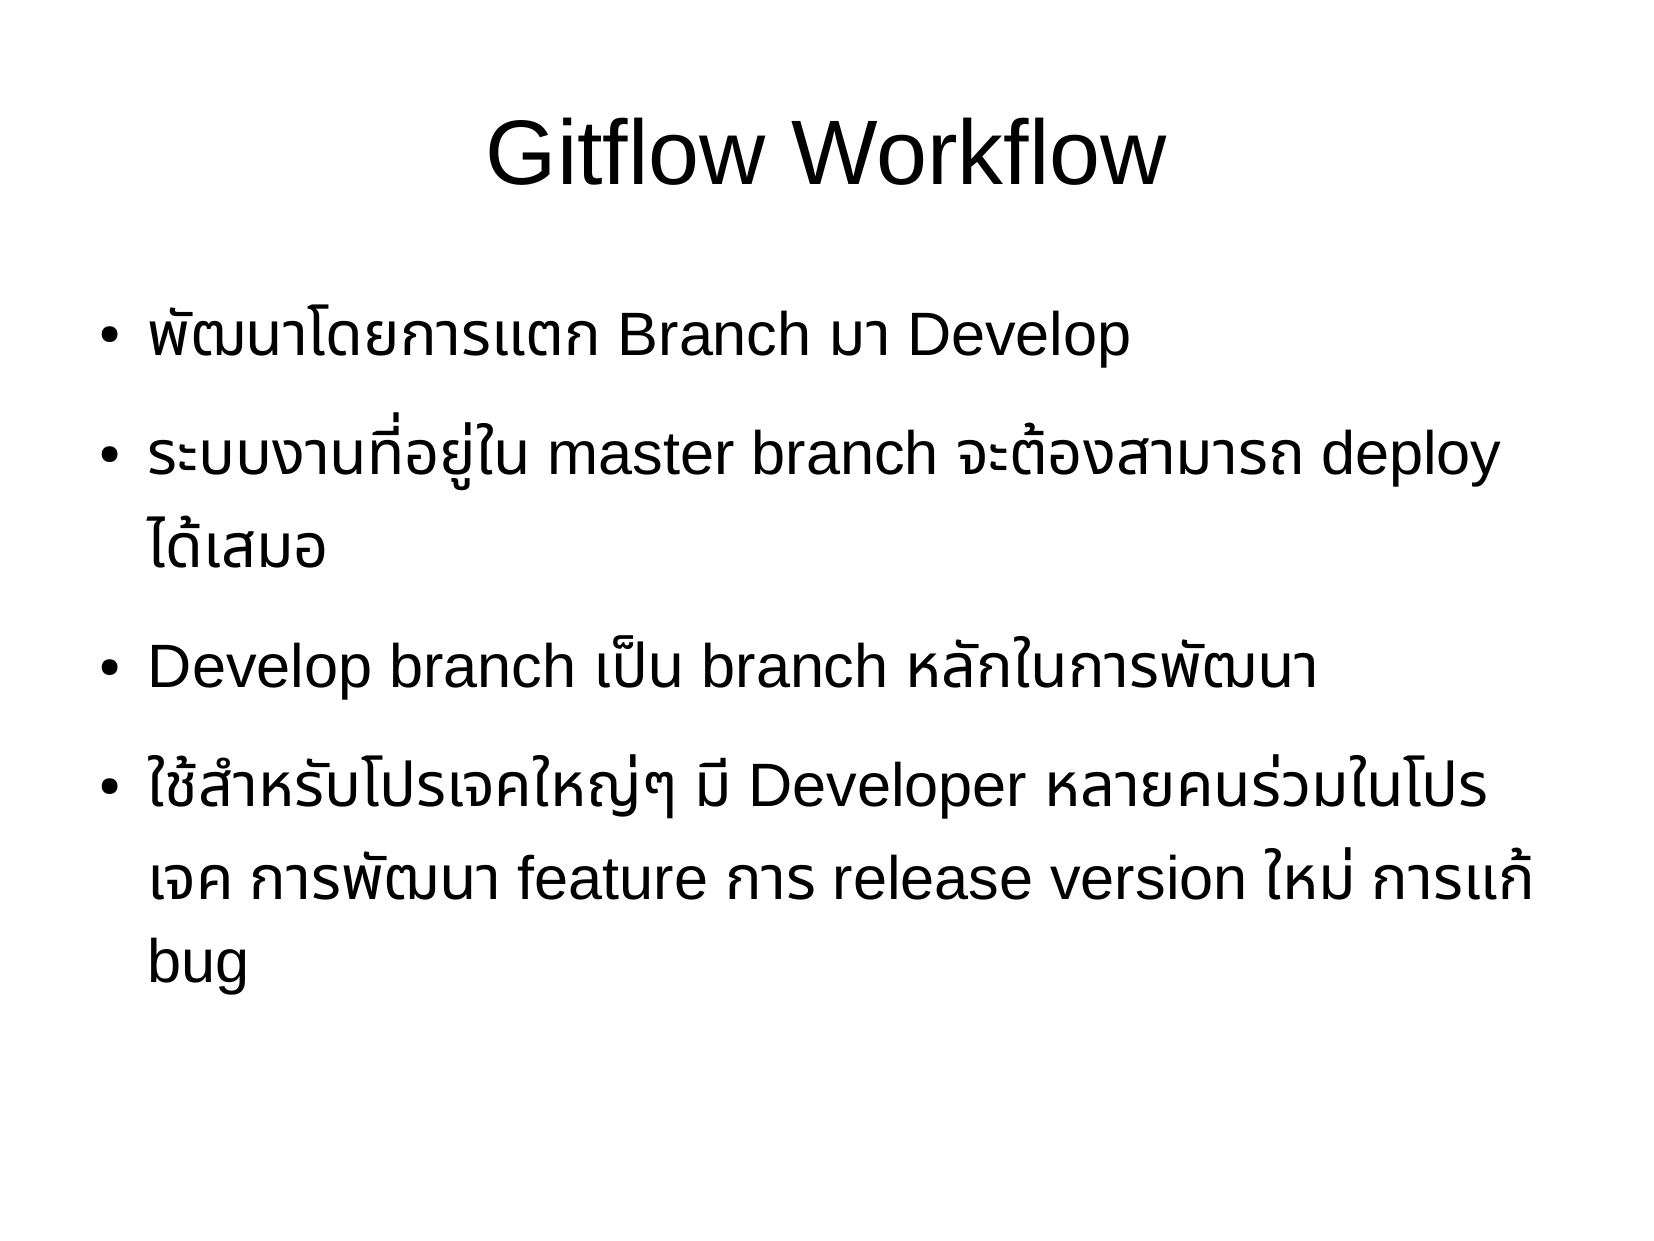

# Gitflow Workflow
พัฒนาโดยการแตก Branch มา Develop
ระบบงานที่อยู่ใน master branch จะต้องสามารถ deploy ได้เสมอ
Develop branch เป็น branch หลักในการพัฒนา
ใช้สำหรับโปรเจคใหญ่ๆ มี Developer หลายคนร่วมในโปรเจค การพัฒนา feature การ release version ใหม่ การแก้ bug